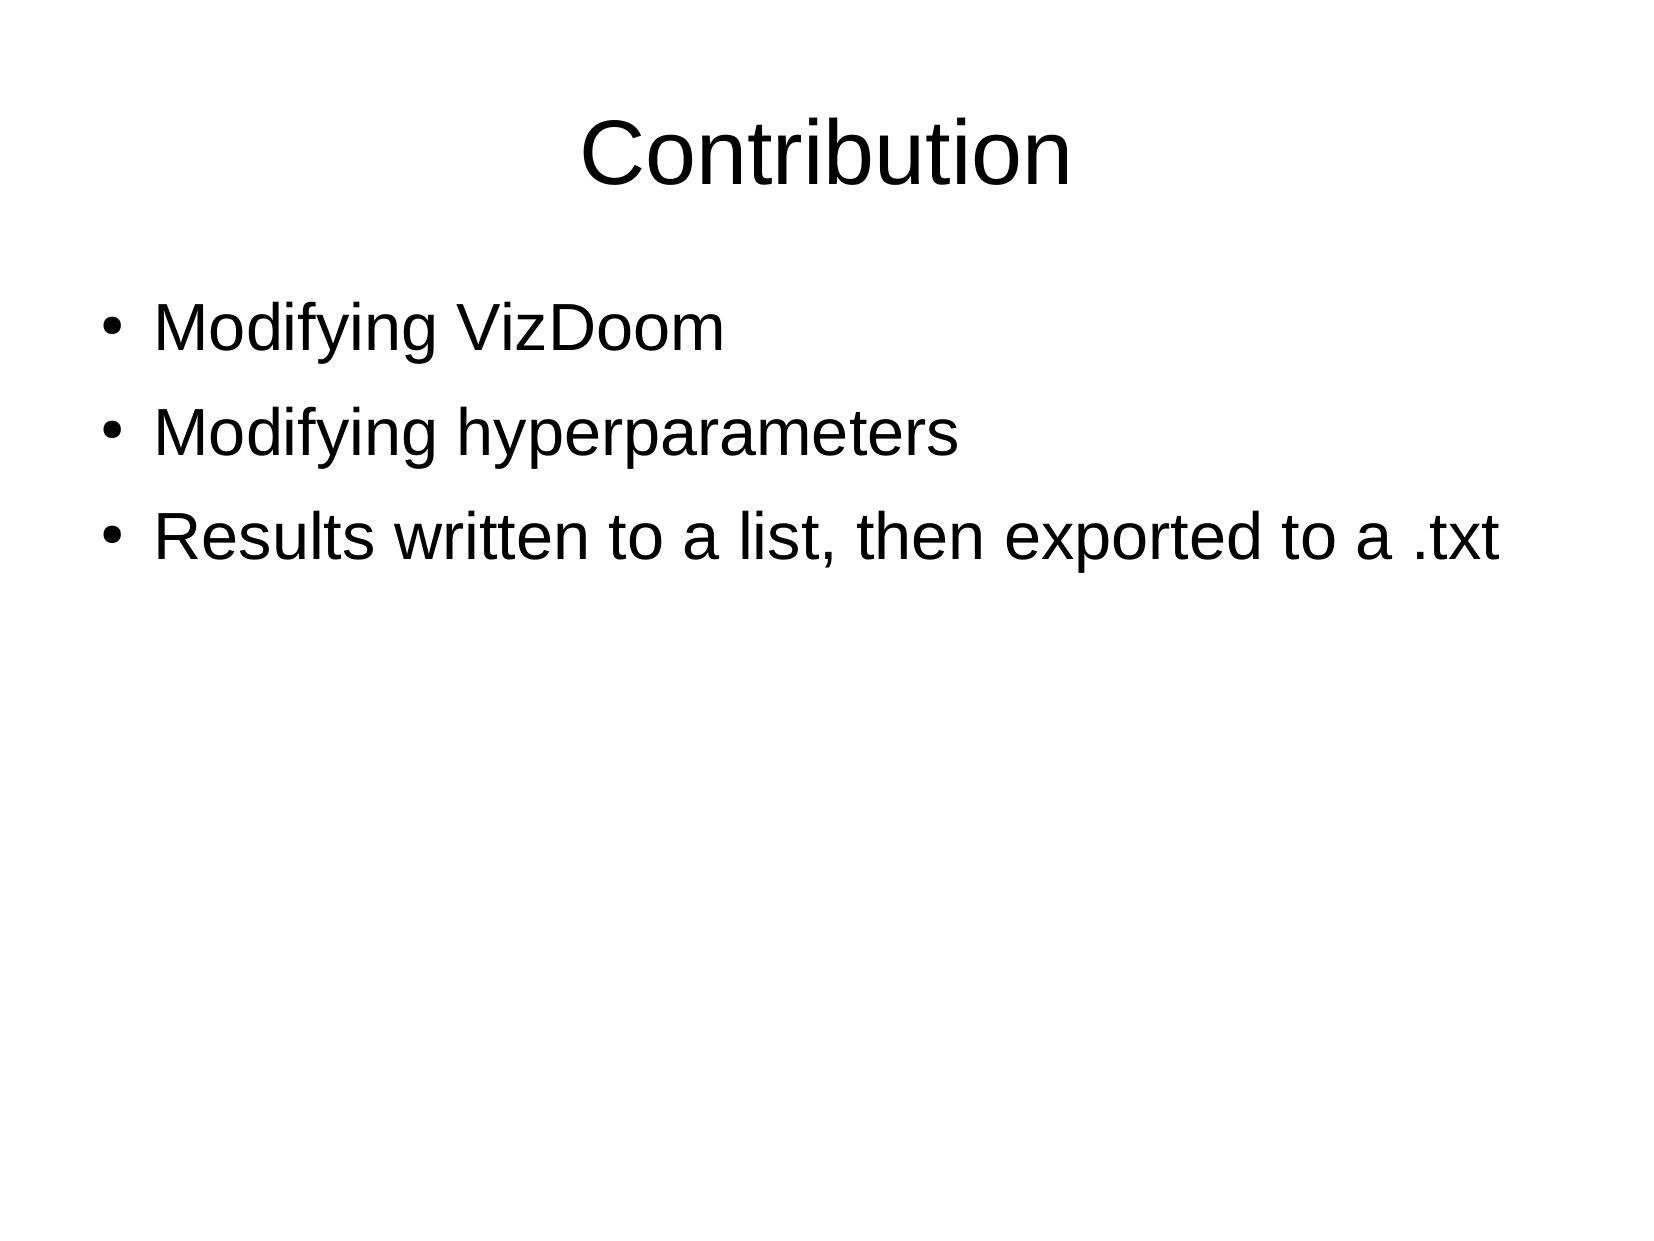

# Contribution
Modifying VizDoom
Modifying hyperparameters
Results written to a list, then exported to a .txt